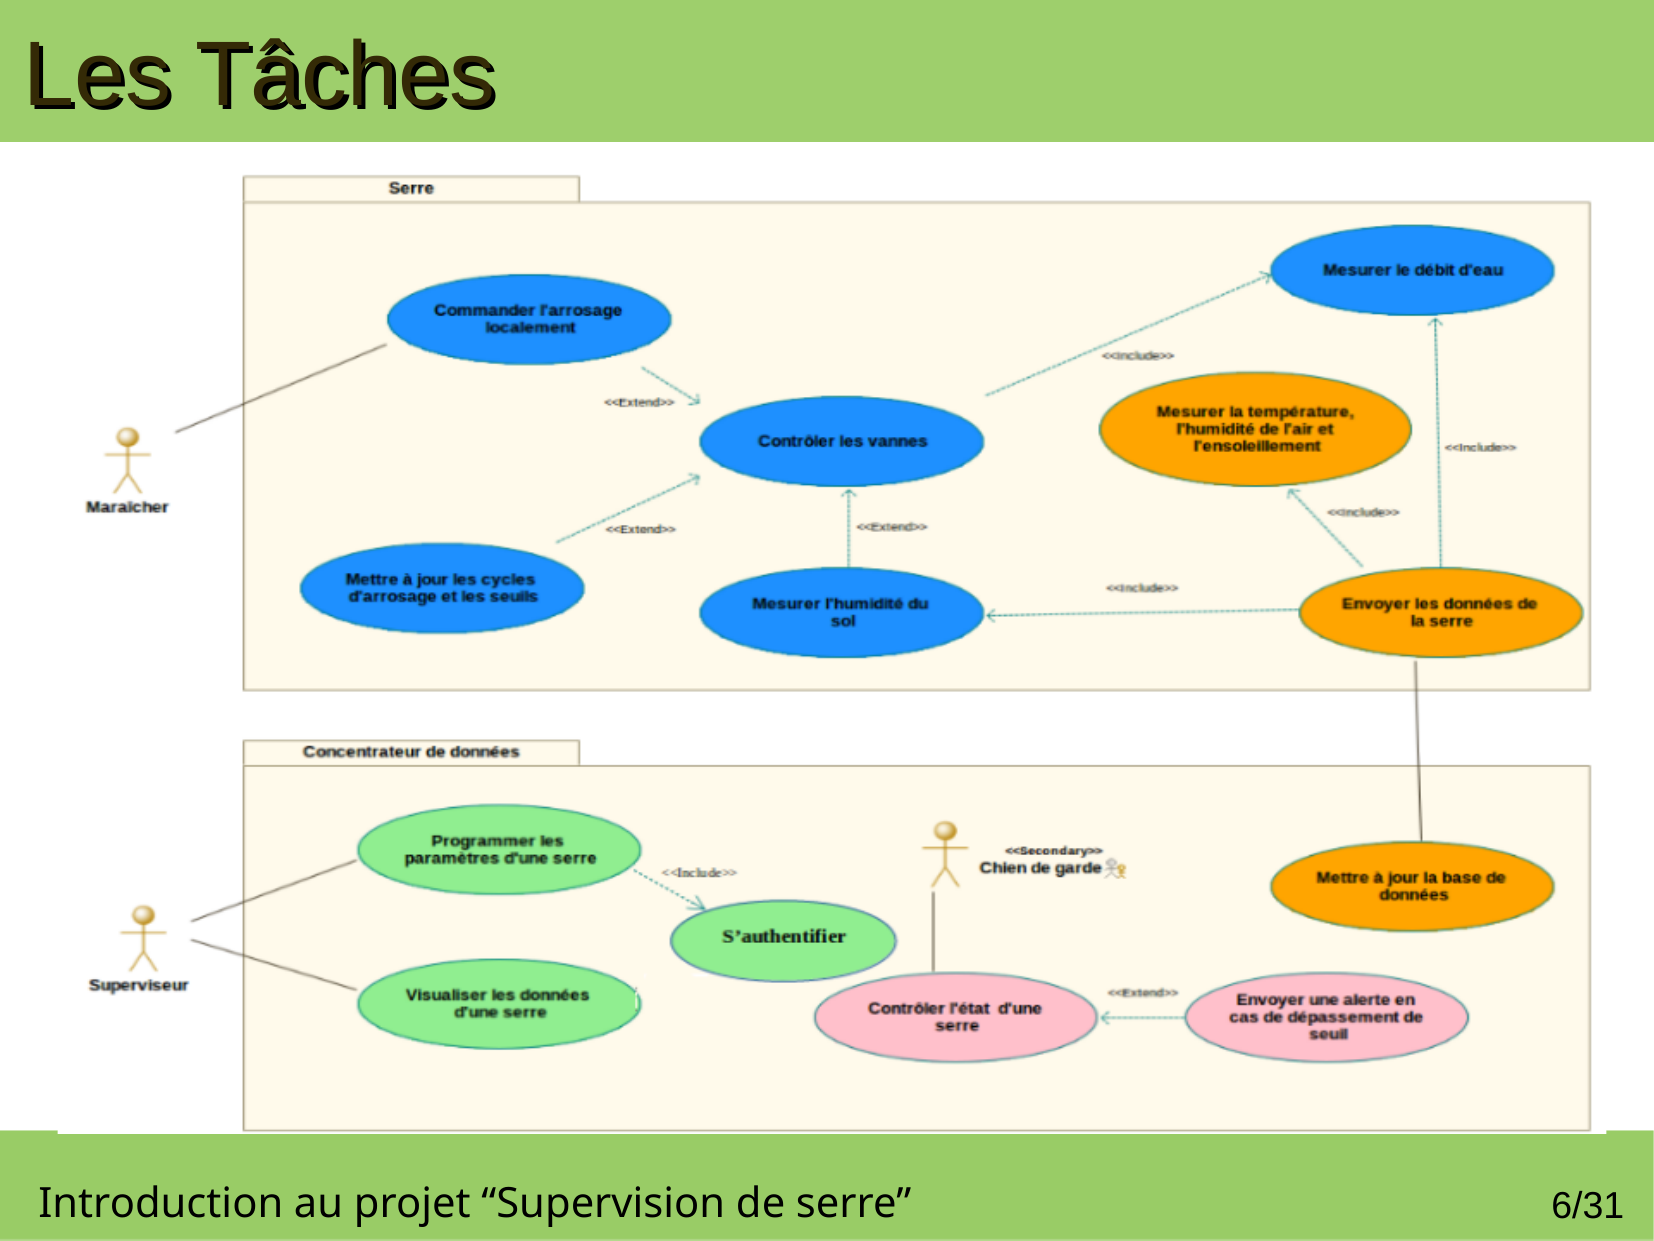

# Les Tâches
Introduction au projet “Supervision de serre”